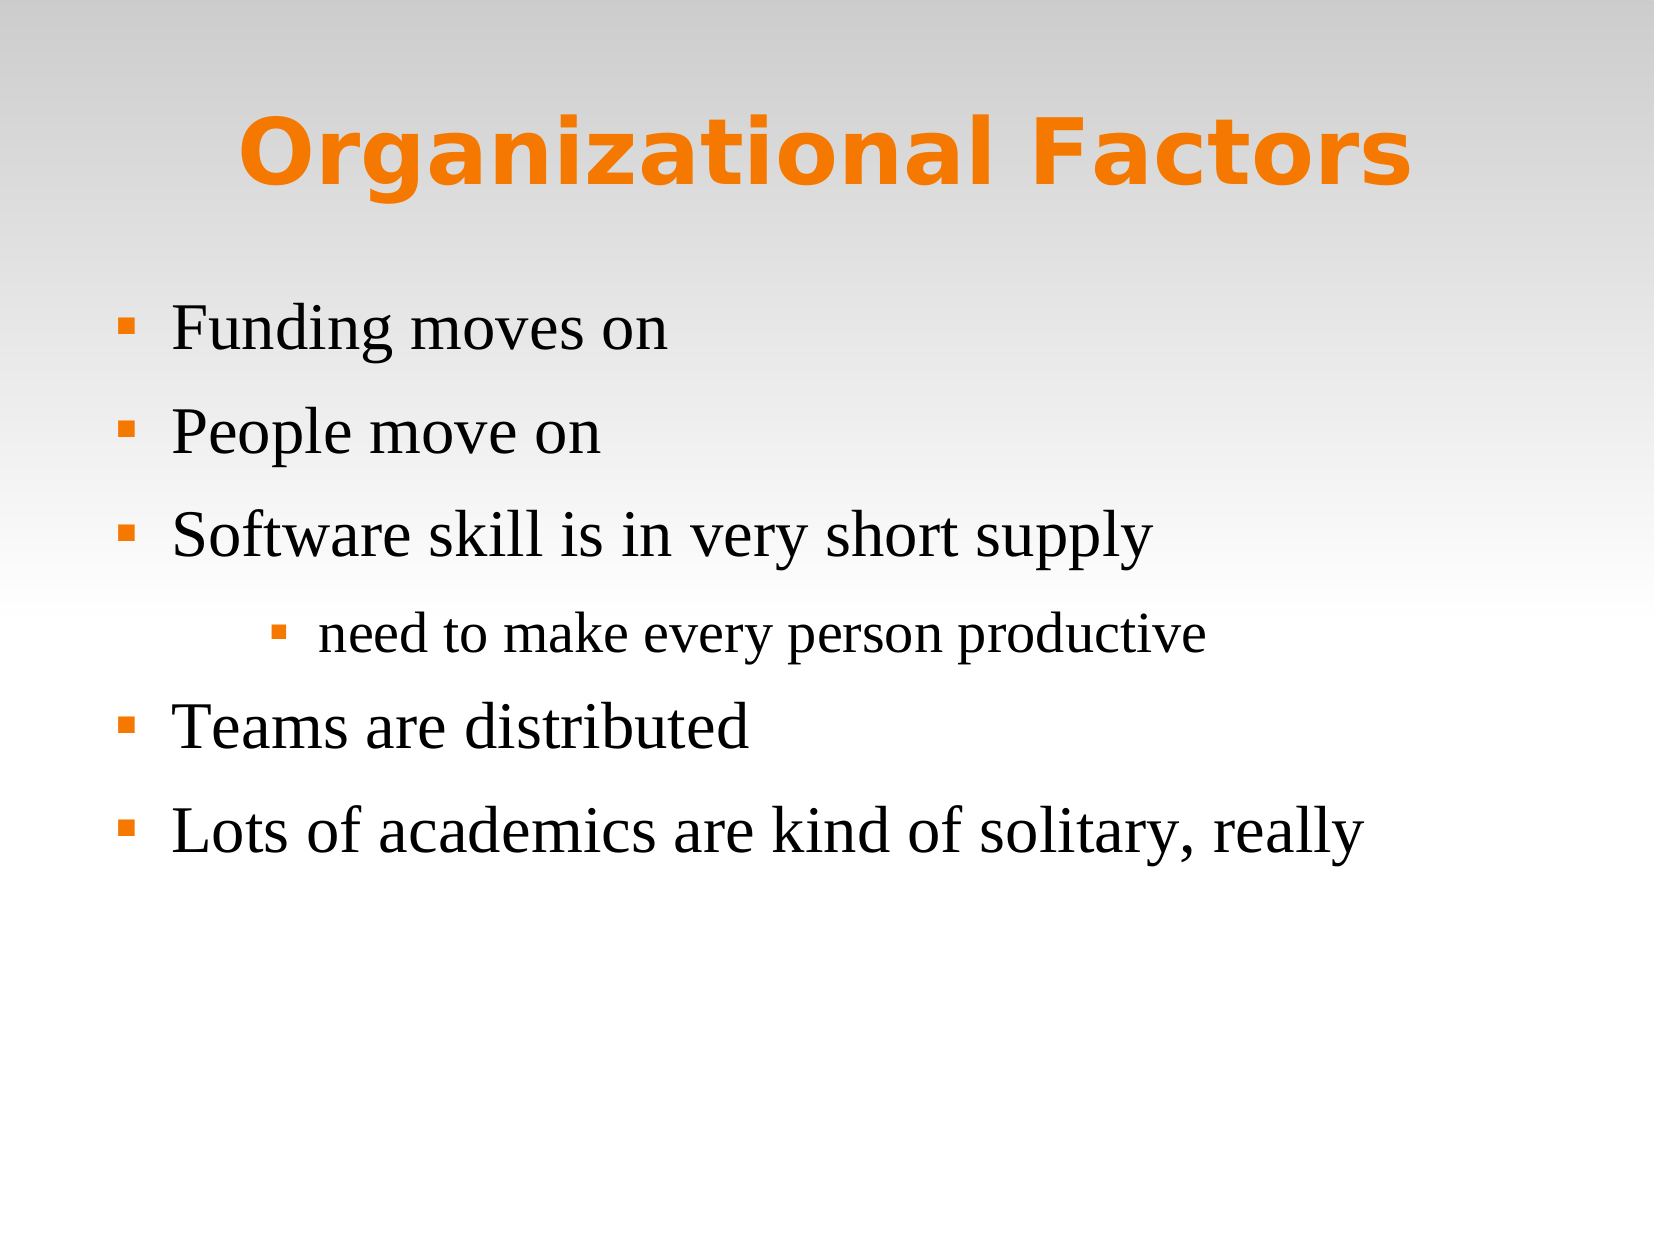

# Organizational Factors
Funding moves on
People move on
Software skill is in very short supply
need to make every person productive
Teams are distributed
Lots of academics are kind of solitary, really